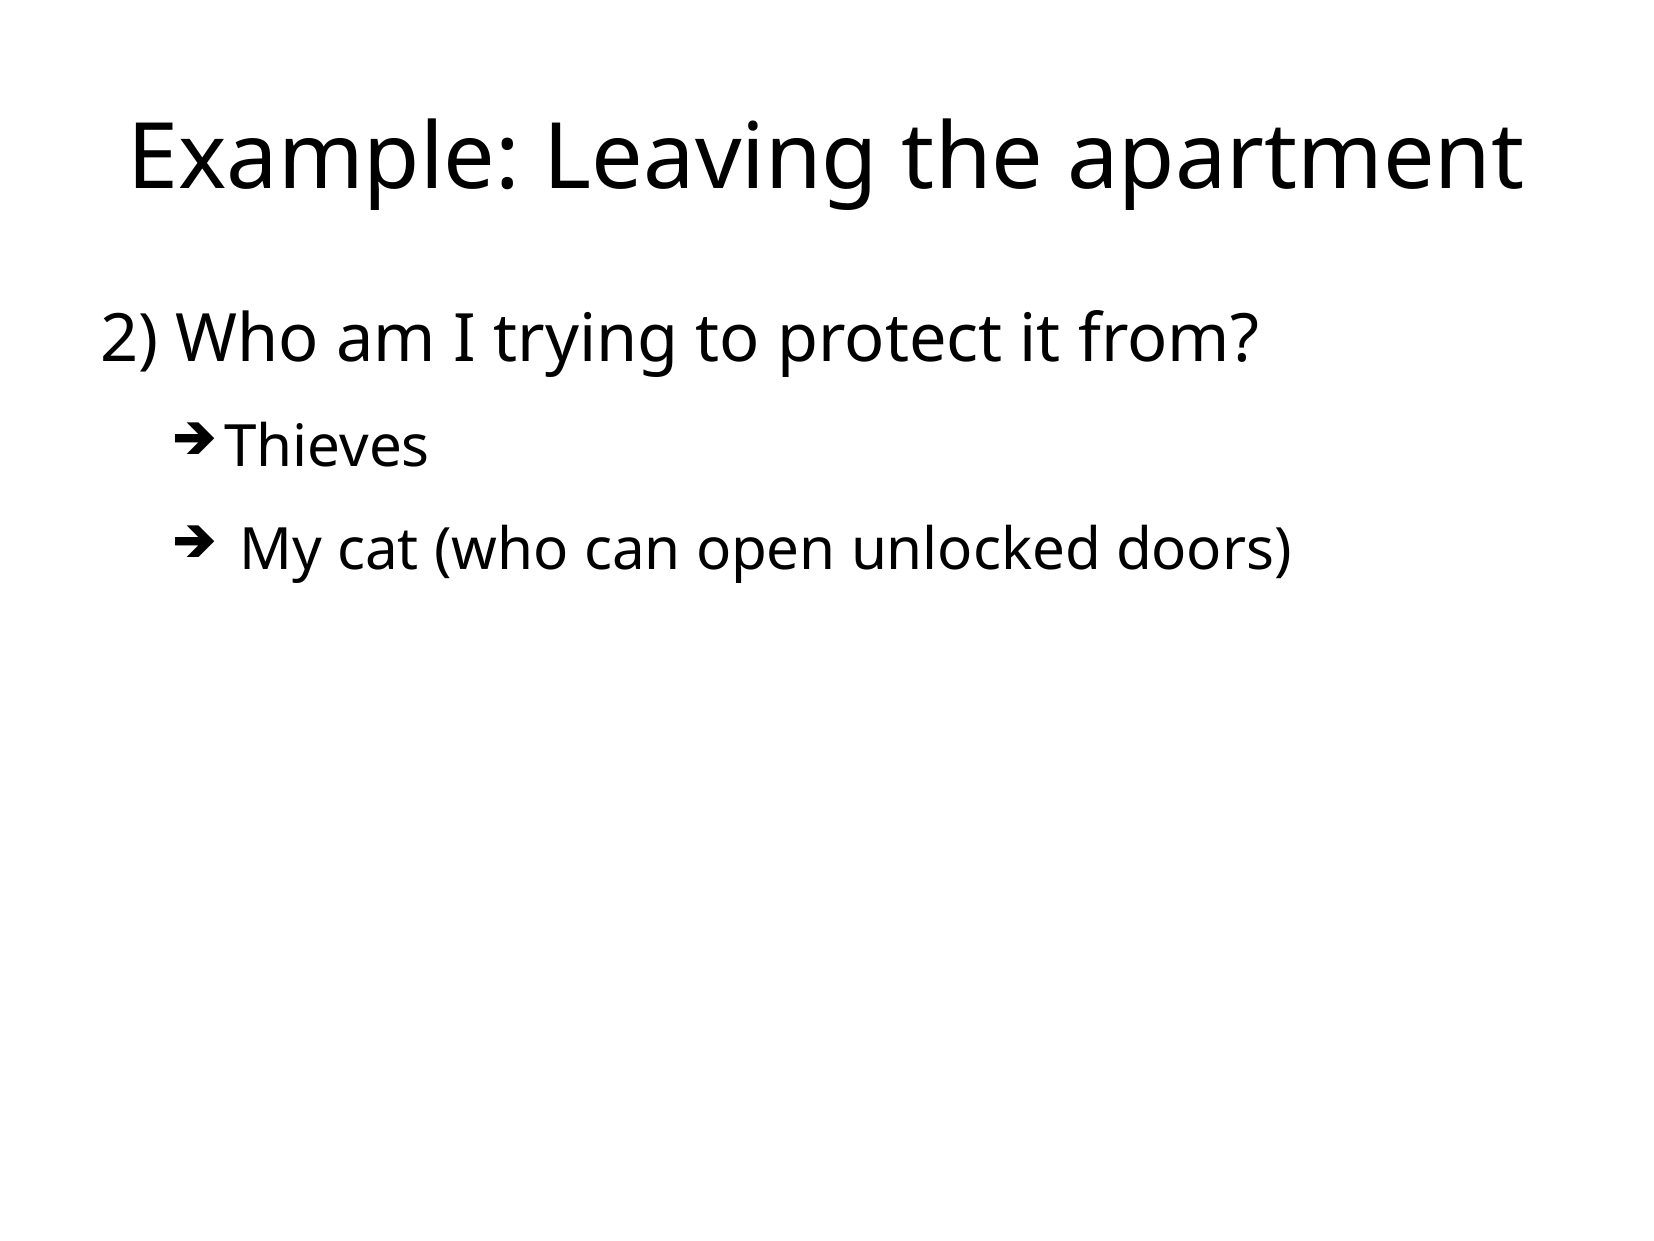

# Example: Leaving the apartment
 Who am I trying to protect it from?
Thieves
 My cat (who can open unlocked doors)